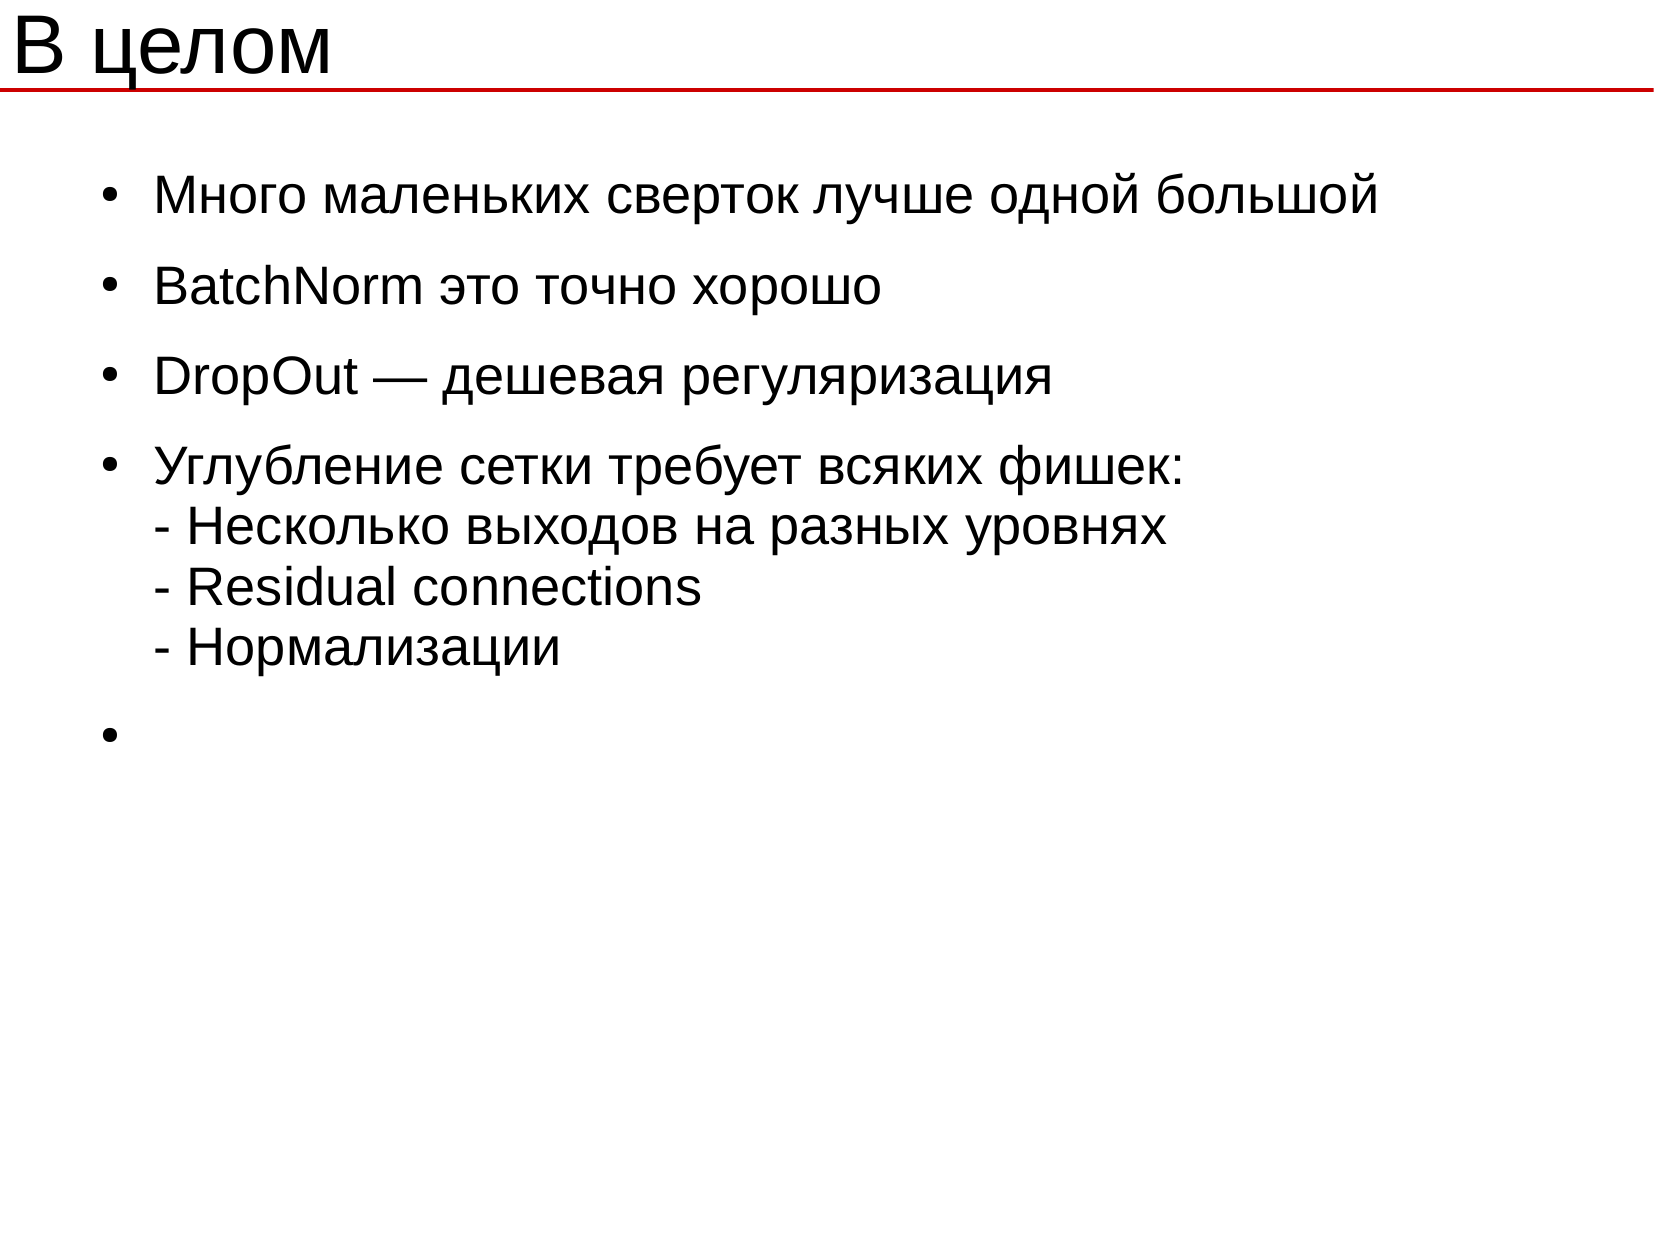

# В целом
Много маленьких сверток лучше одной большой
BatchNorm это точно хорошо
DropOut — дешевая регуляризация
Углубление сетки требует всяких фишек:
- Несколько выходов на разных уровнях
- Residual connections
- Нормализации